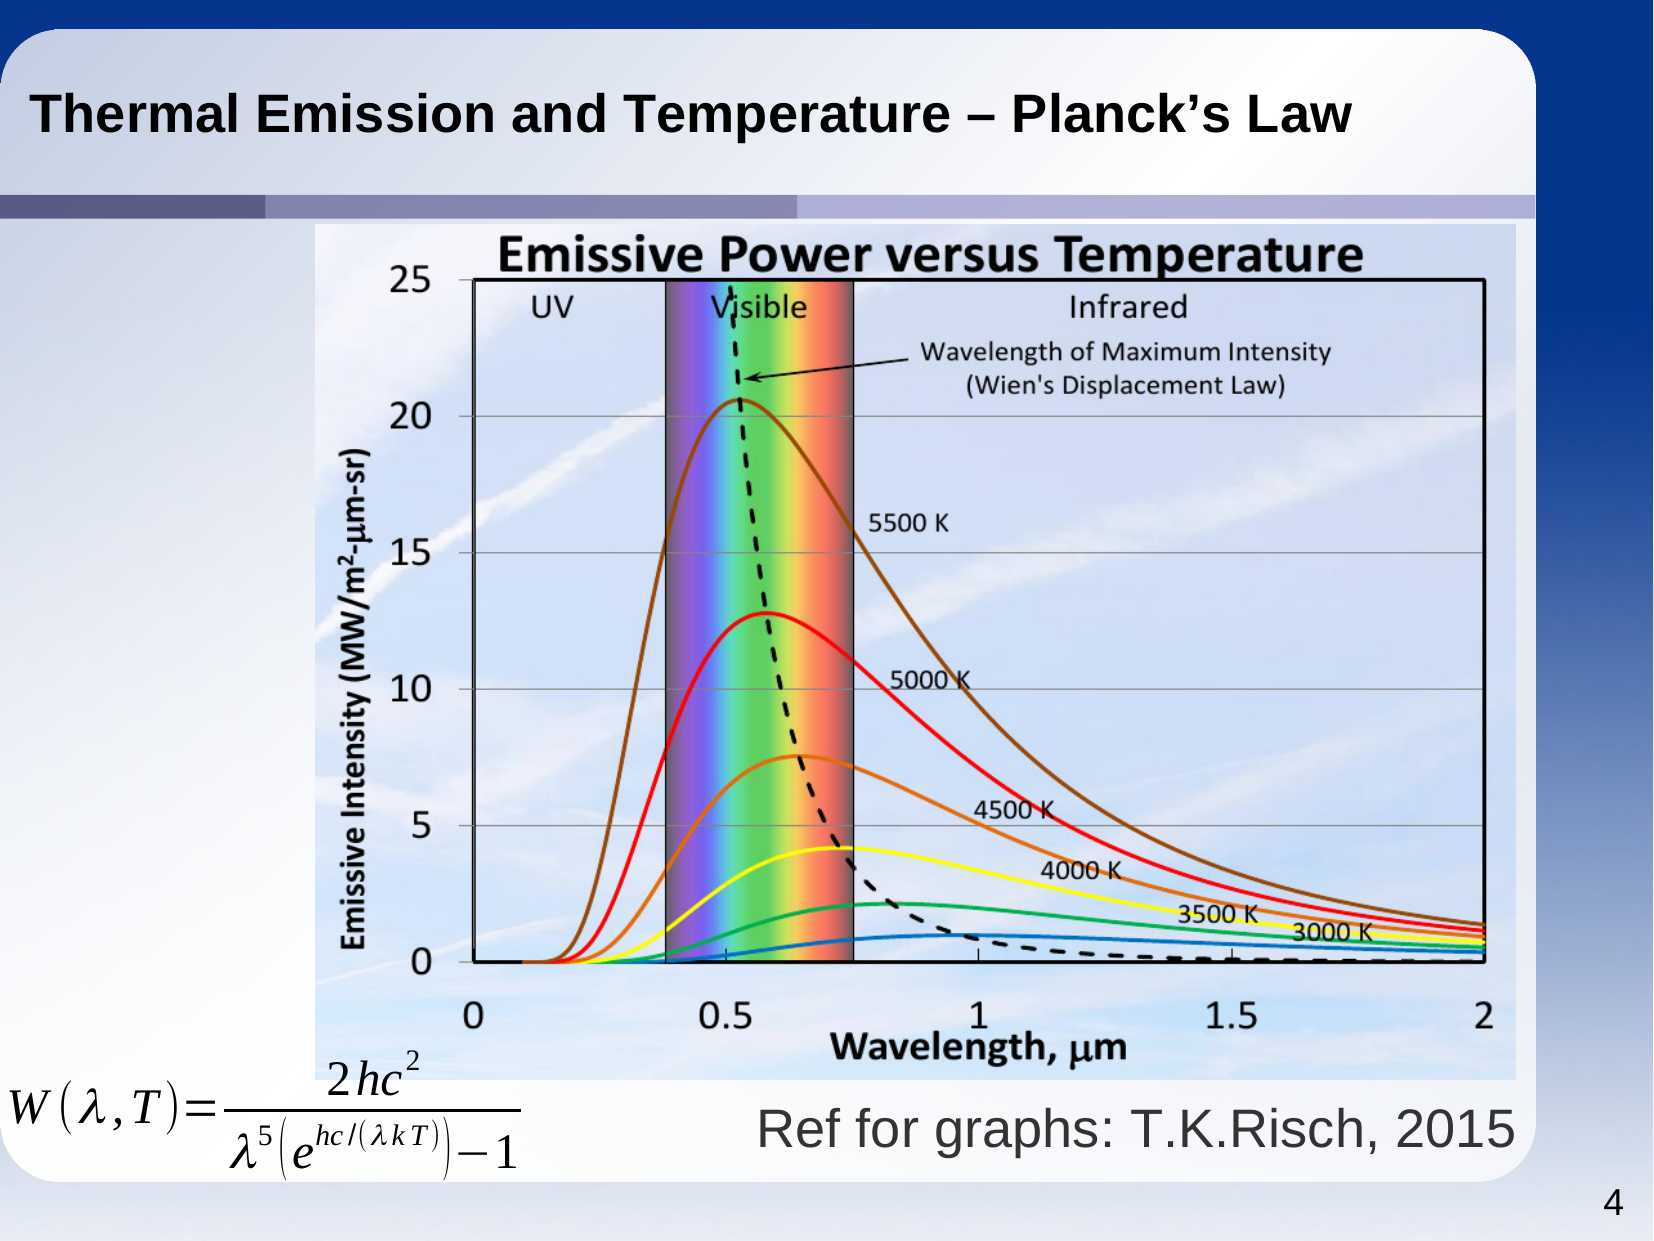

# Thermal Emission and Temperature – Planck’s Law
Ref for graphs: T.K.Risch, 2015
4